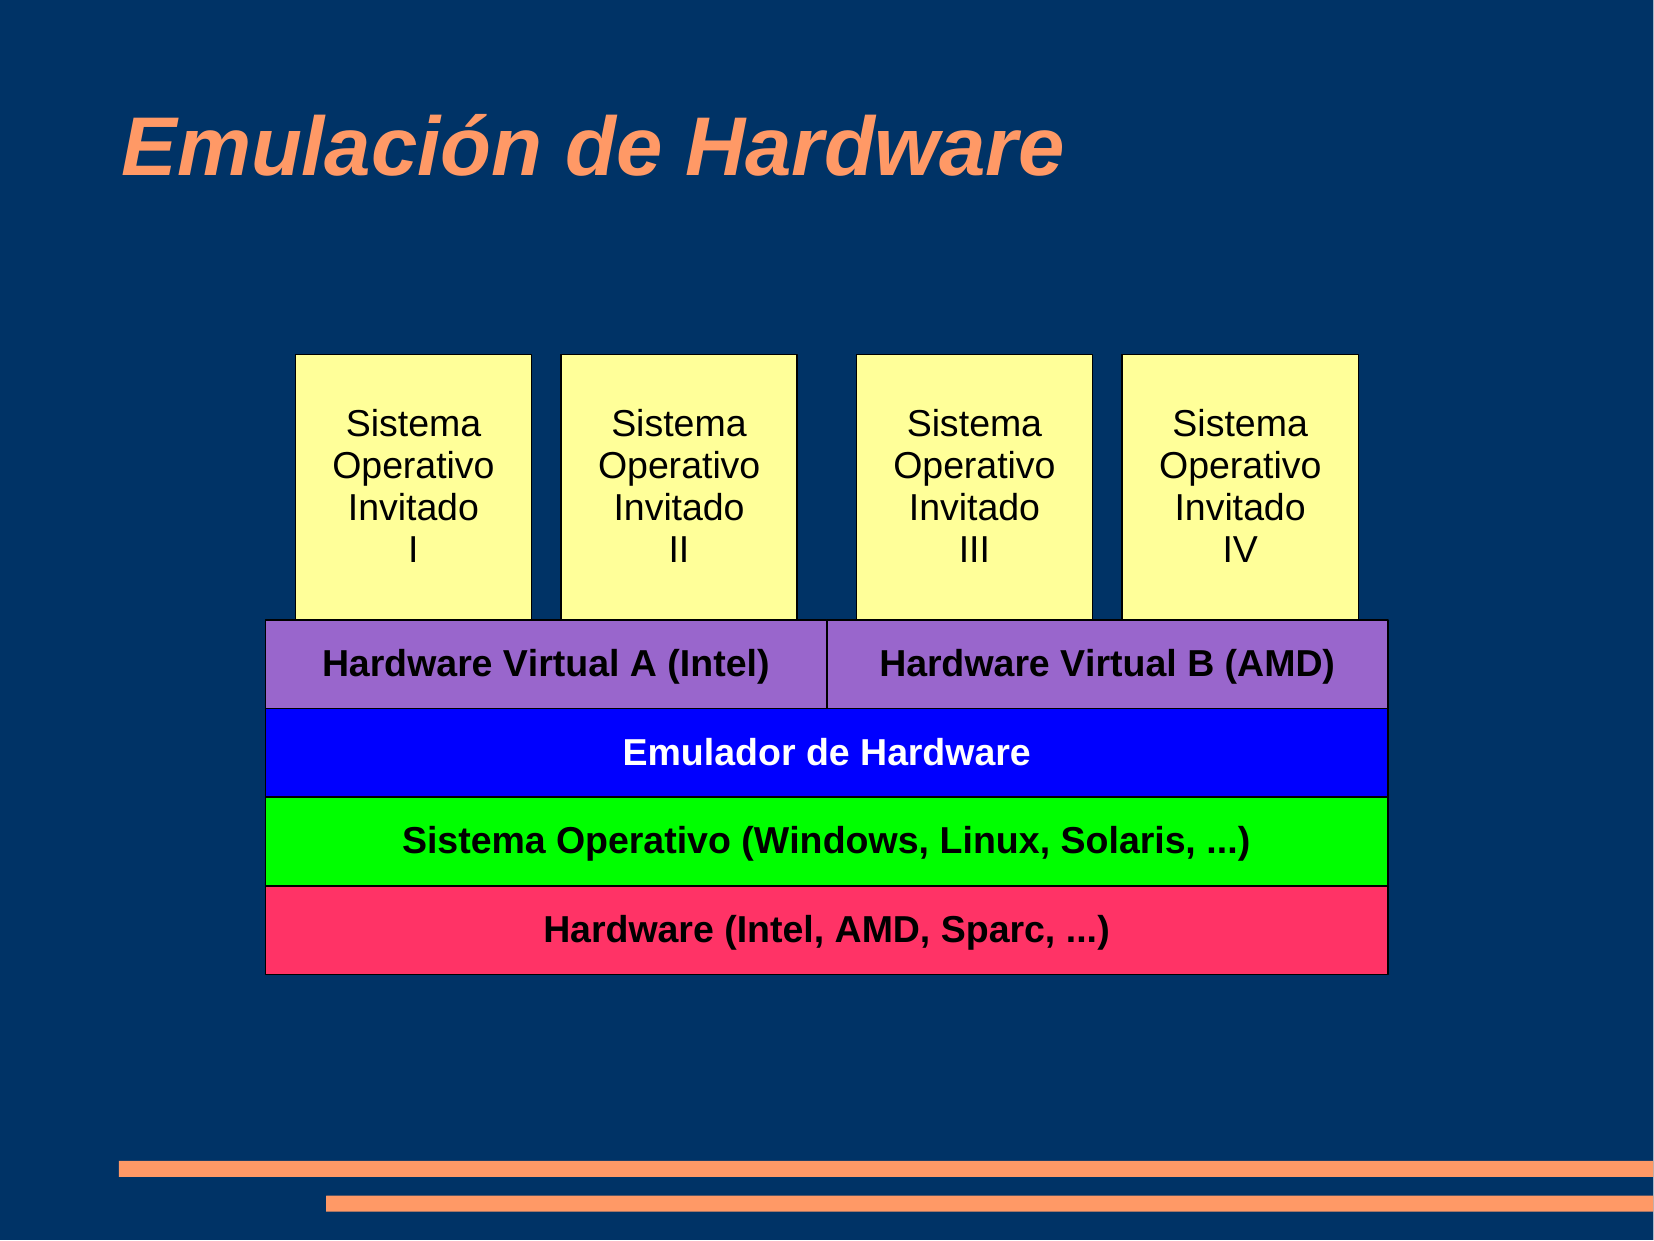

# Emulación de Hardware
Sistema
Operativo
Invitado
I
Sistema
Operativo
Invitado
II
Sistema
Operativo
Invitado
III
Sistema
Operativo
Invitado
IV
Hardware Virtual A (Intel)
Hardware Virtual B (AMD)
Emulador de Hardware
Sistema Operativo (Windows, Linux, Solaris, ...)
Hardware (Intel, AMD, Sparc, ...)‏